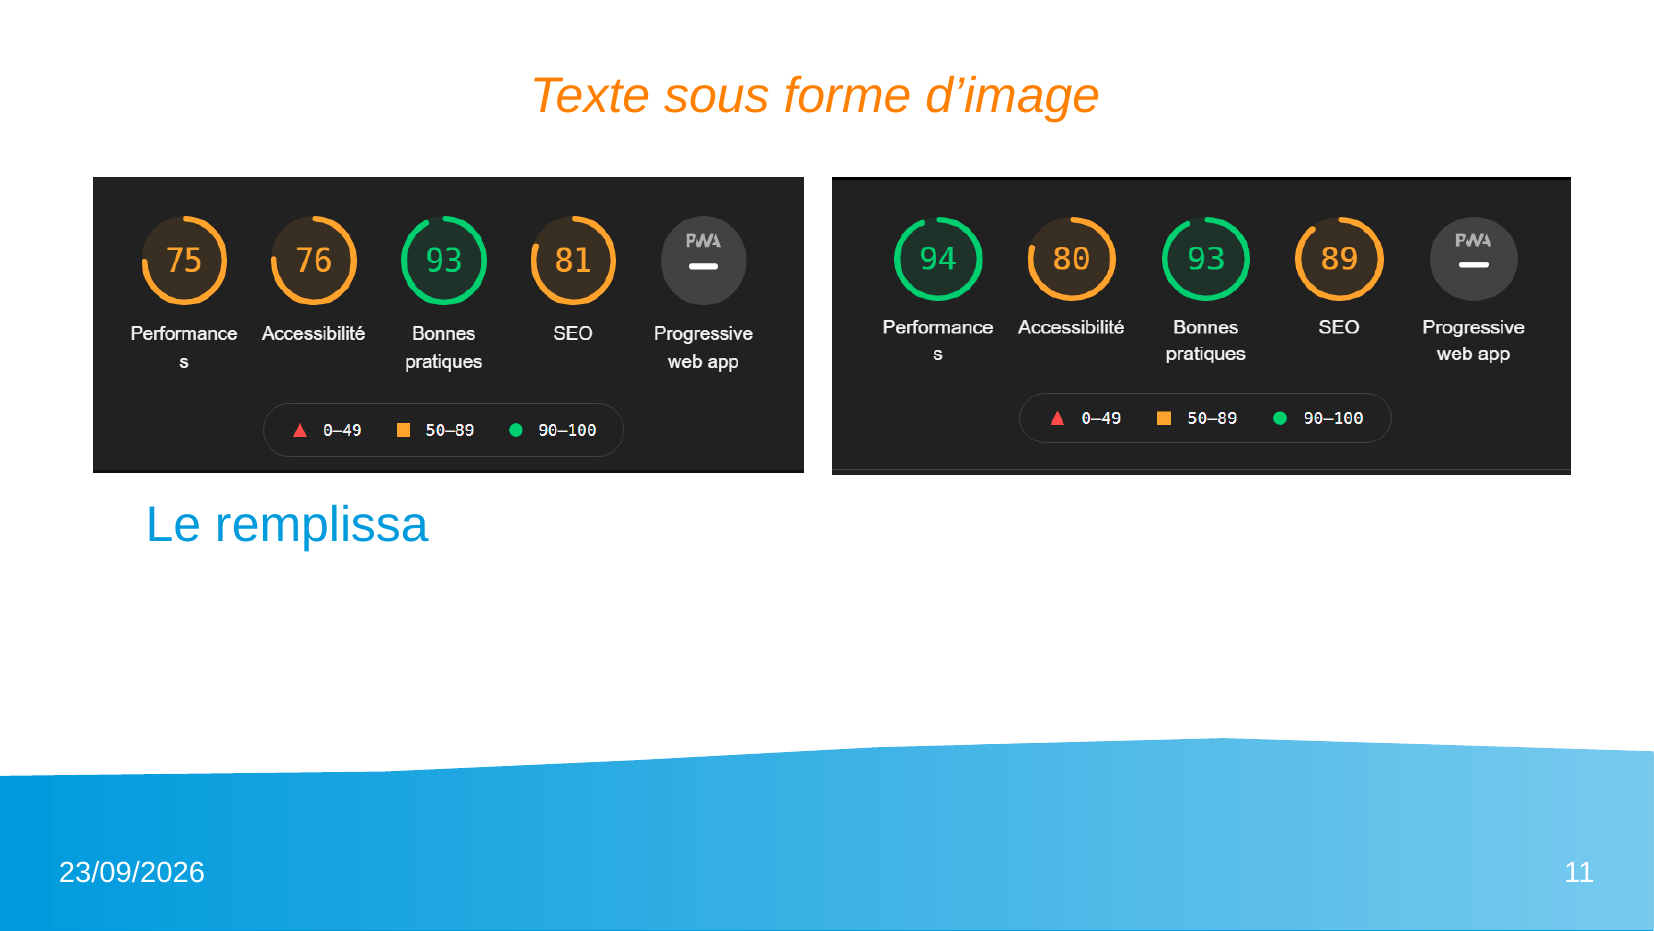

# Texte sous forme d’image
Le remplissa